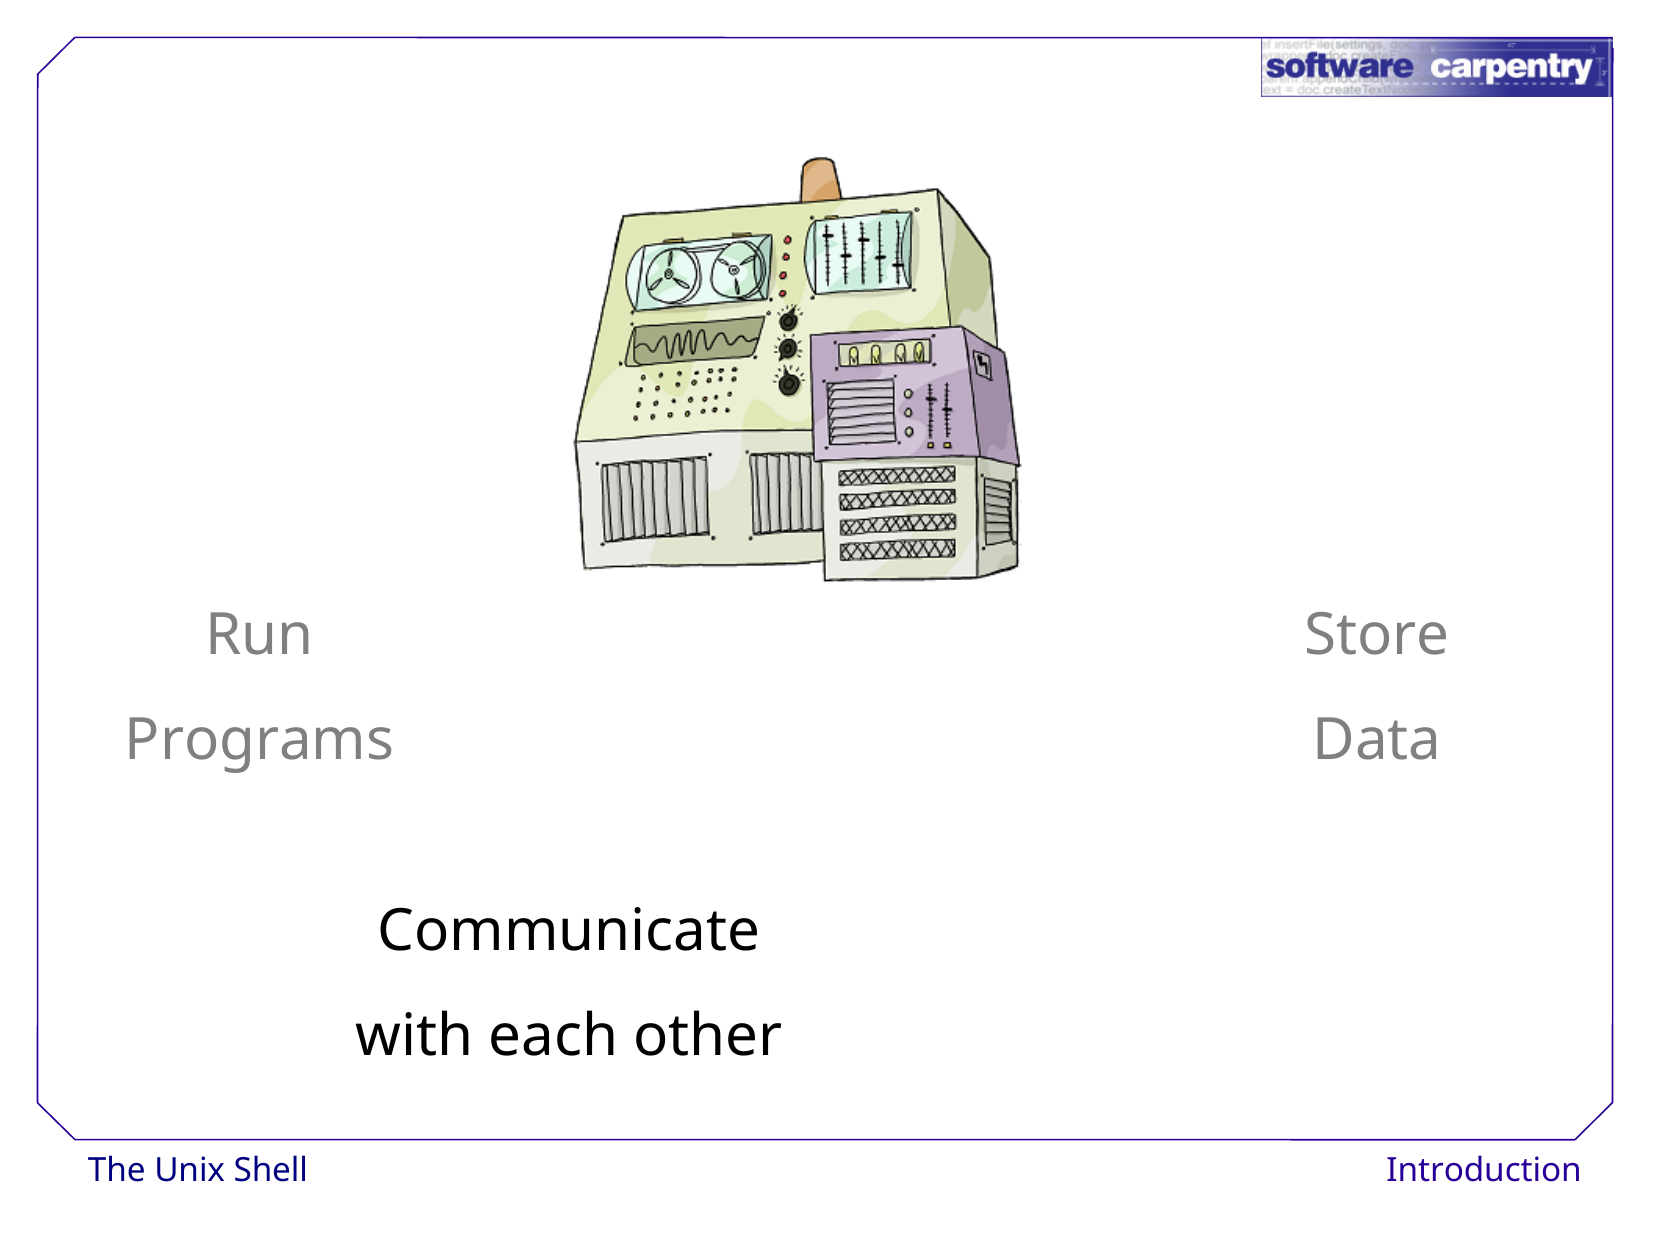

Run
Programs
Store
Data
Communicate
with each other